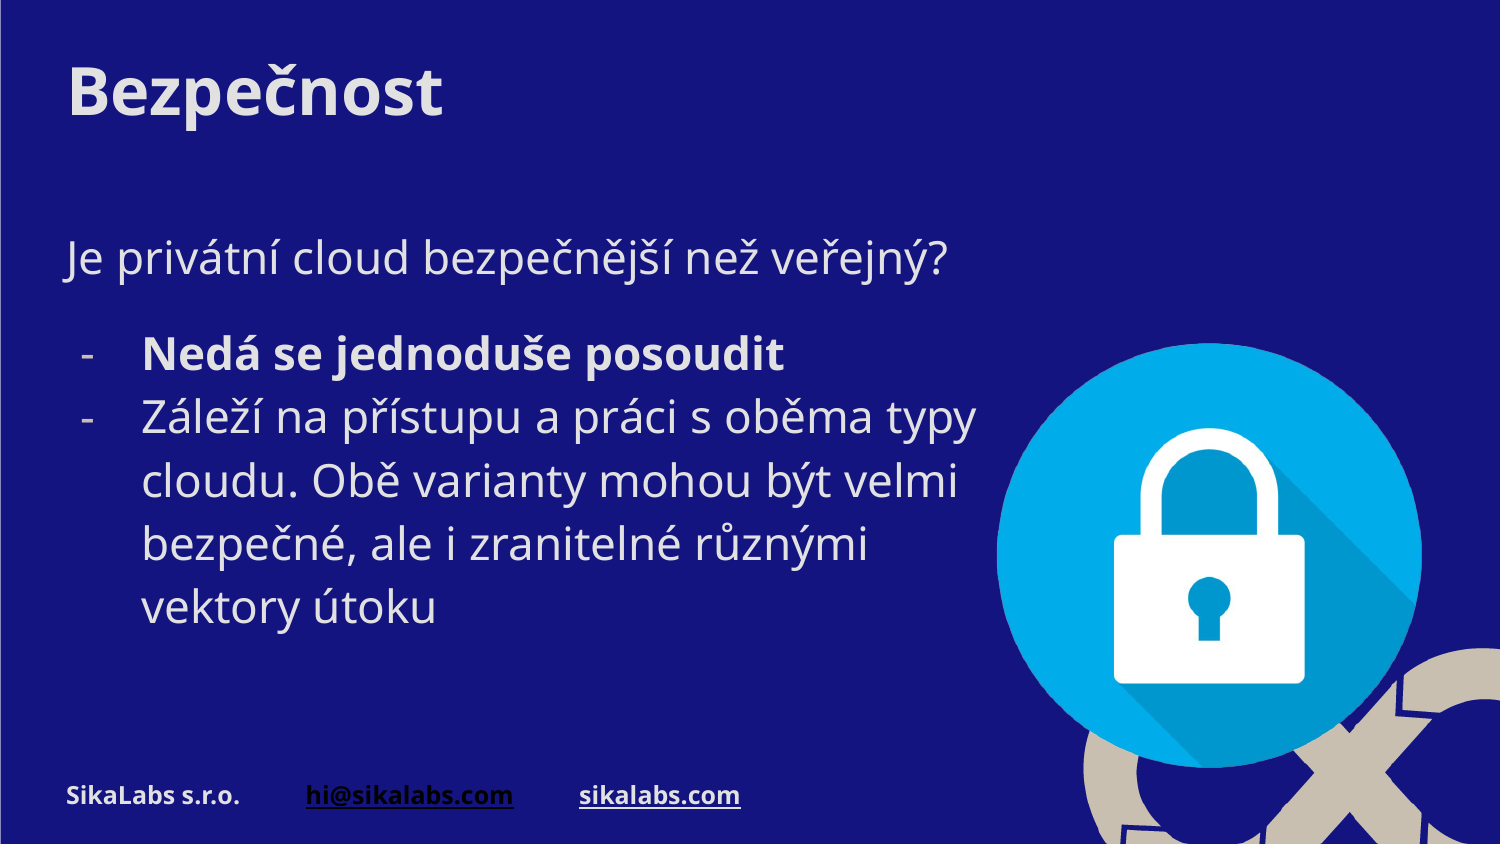

# Bezpečnost
Je privátní cloud bezpečnější než veřejný?
Nedá se jednoduše posoudit
Záleží na přístupu a práci s oběma typy
cloudu. Obě varianty mohou být velmi
bezpečné, ale i zranitelné různými
vektory útoku